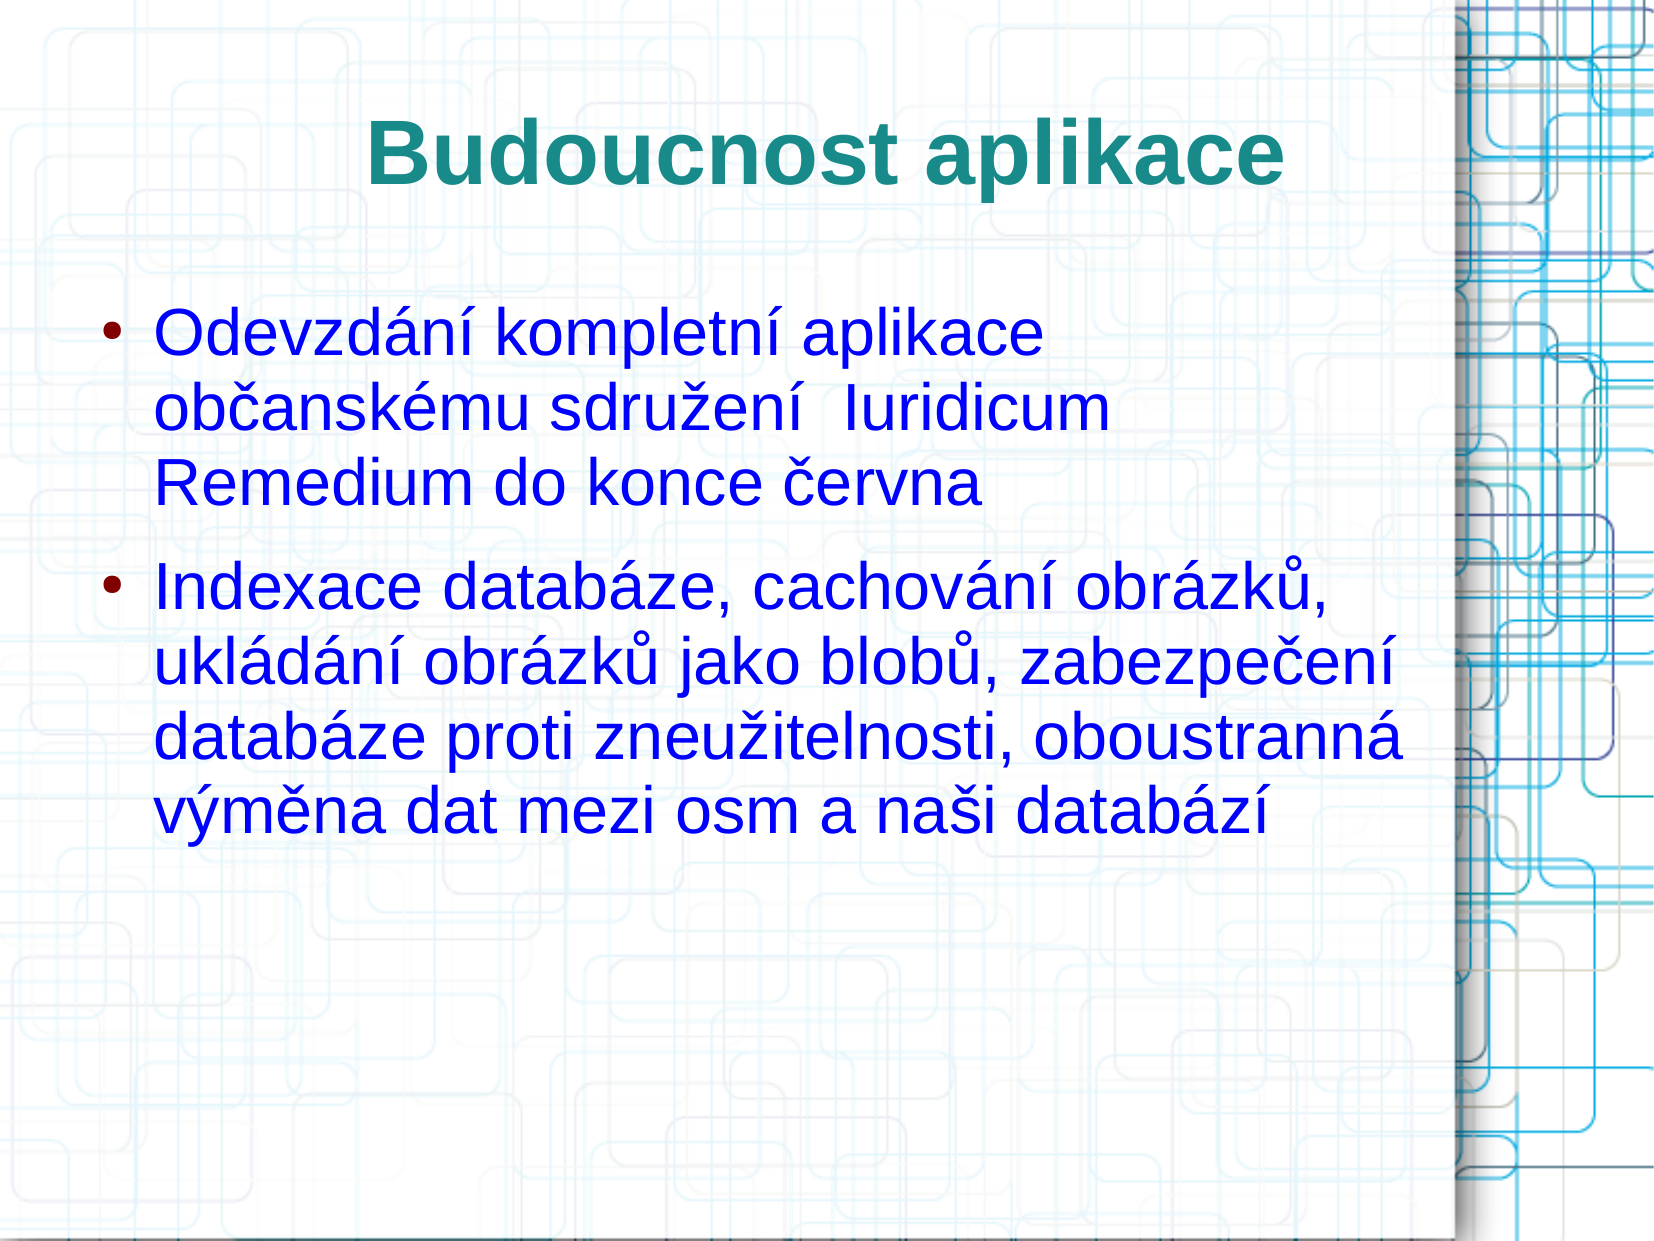

# Budoucnost aplikace
Odevzdání kompletní aplikace občanskému sdružení Iuridicum Remedium do konce června
Indexace databáze, cachování obrázků, ukládání obrázků jako blobů, zabezpečení databáze proti zneužitelnosti, oboustranná výměna dat mezi osm a naši databází